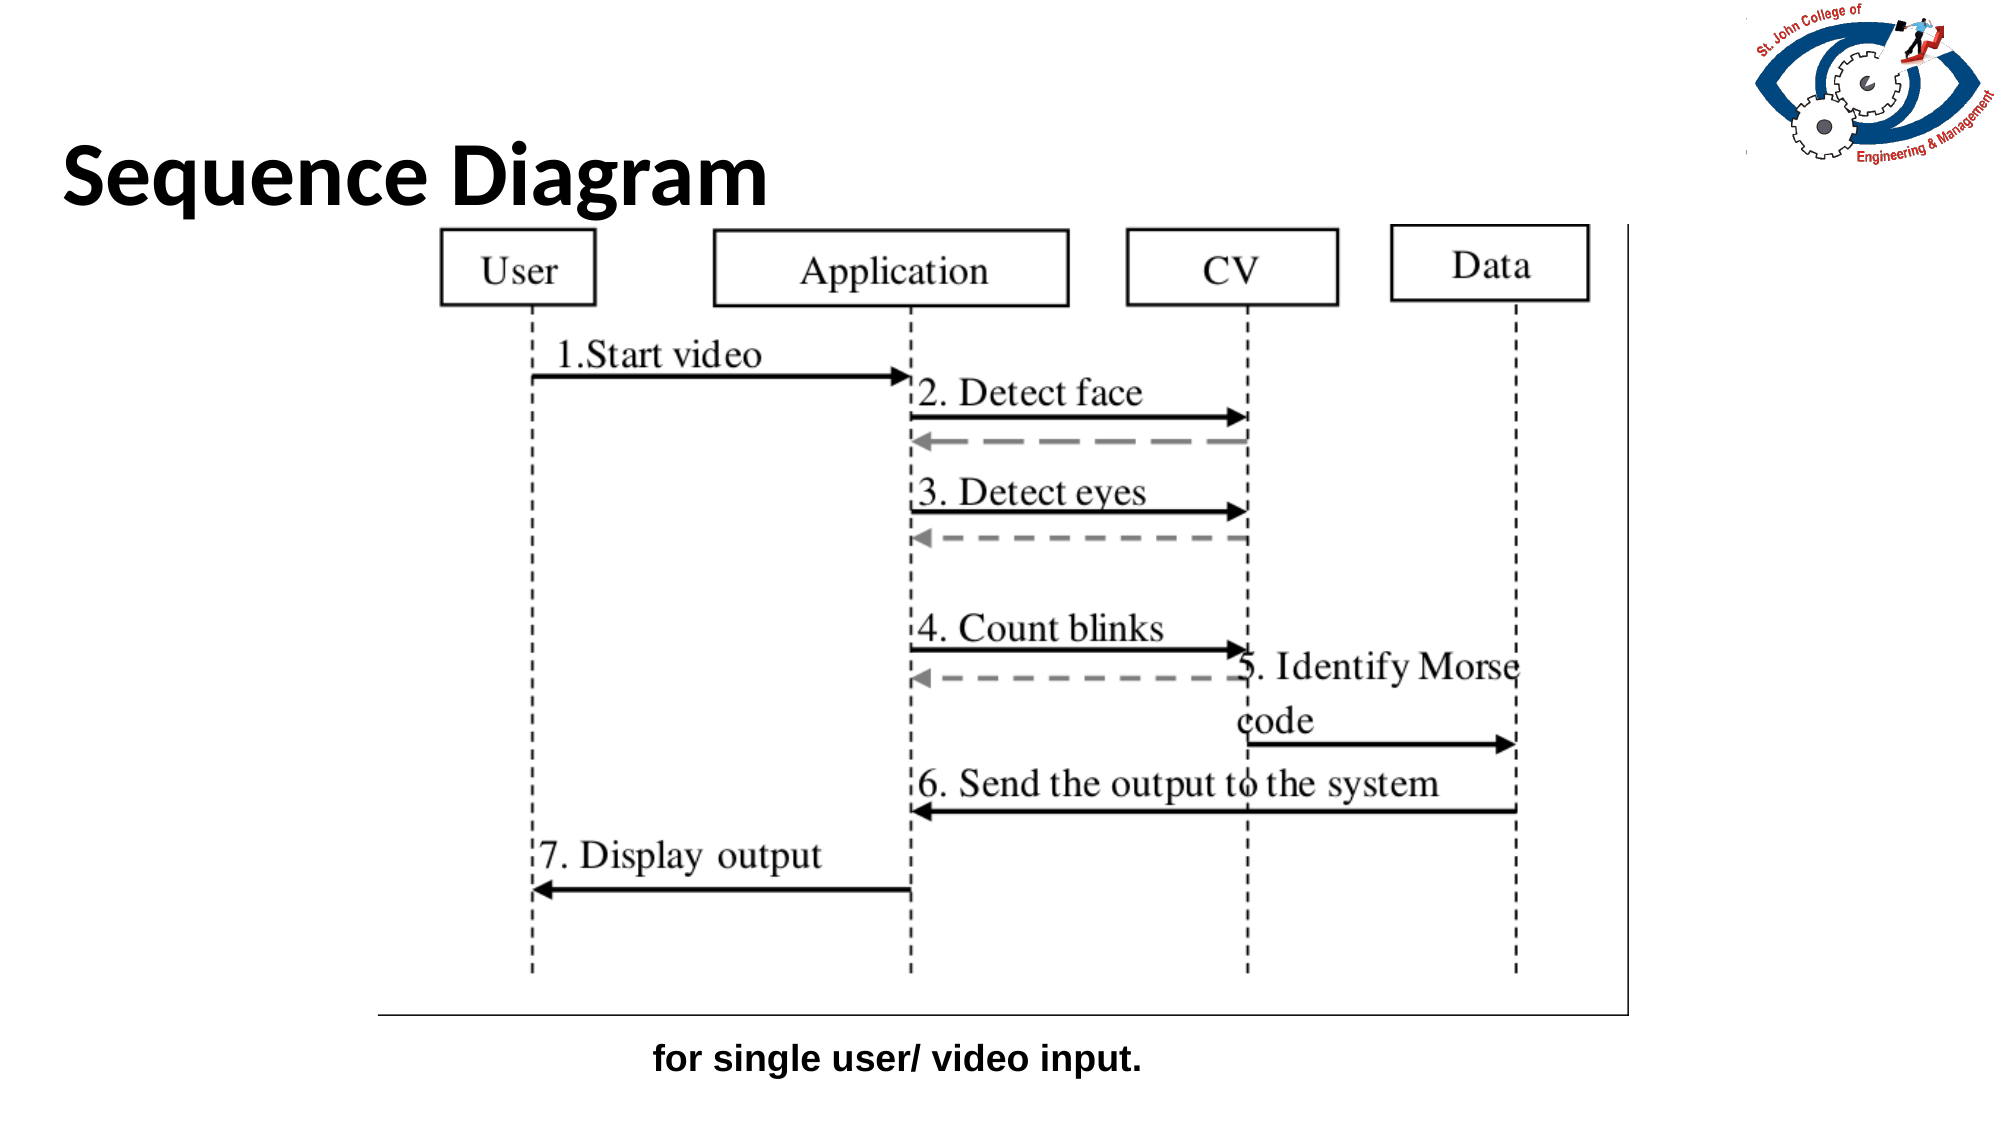

Sequence Diagram
for single user/ video input.